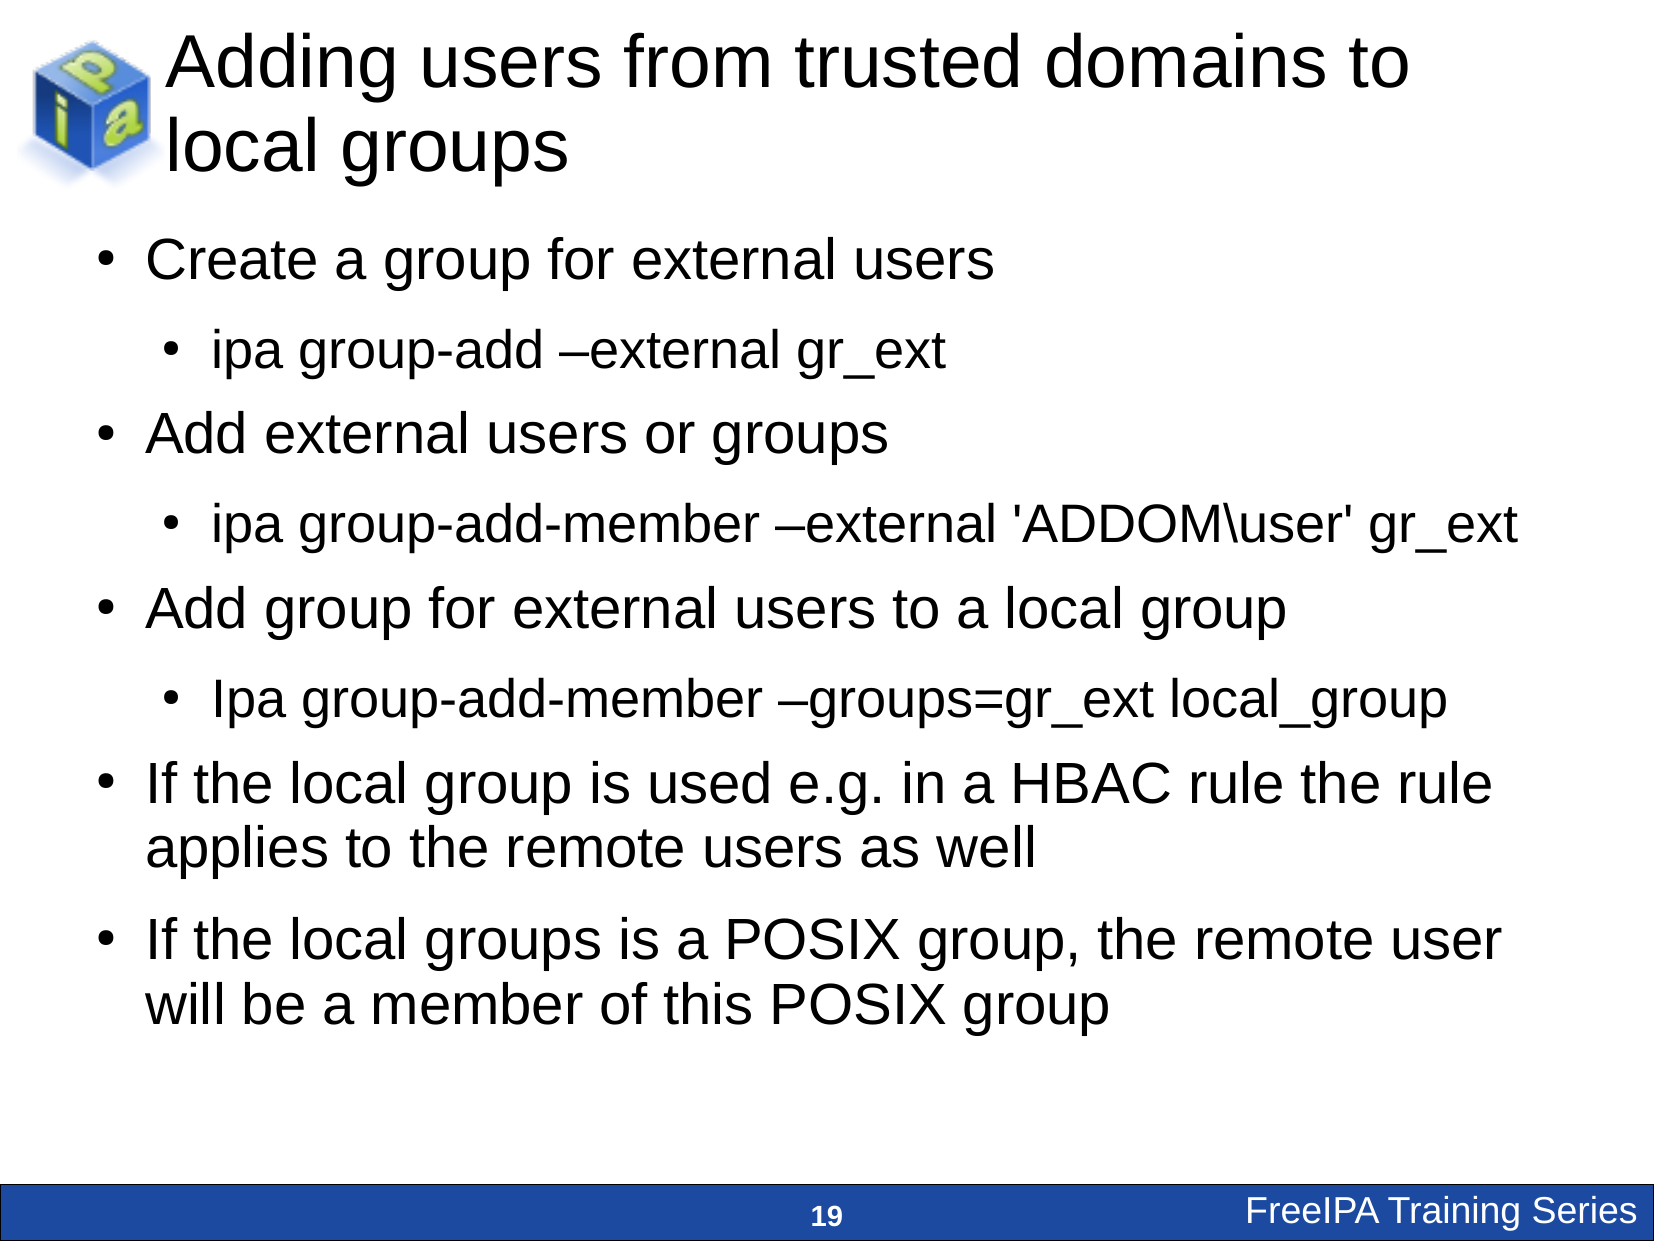

# Adding users from trusted domains to local groups
Create a group for external users
ipa group-add –external gr_ext
Add external users or groups
ipa group-add-member –external 'ADDOM\user' gr_ext
Add group for external users to a local group
Ipa group-add-member –groups=gr_ext local_group
If the local group is used e.g. in a HBAC rule the rule applies to the remote users as well
If the local groups is a POSIX group, the remote user will be a member of this POSIX group
19